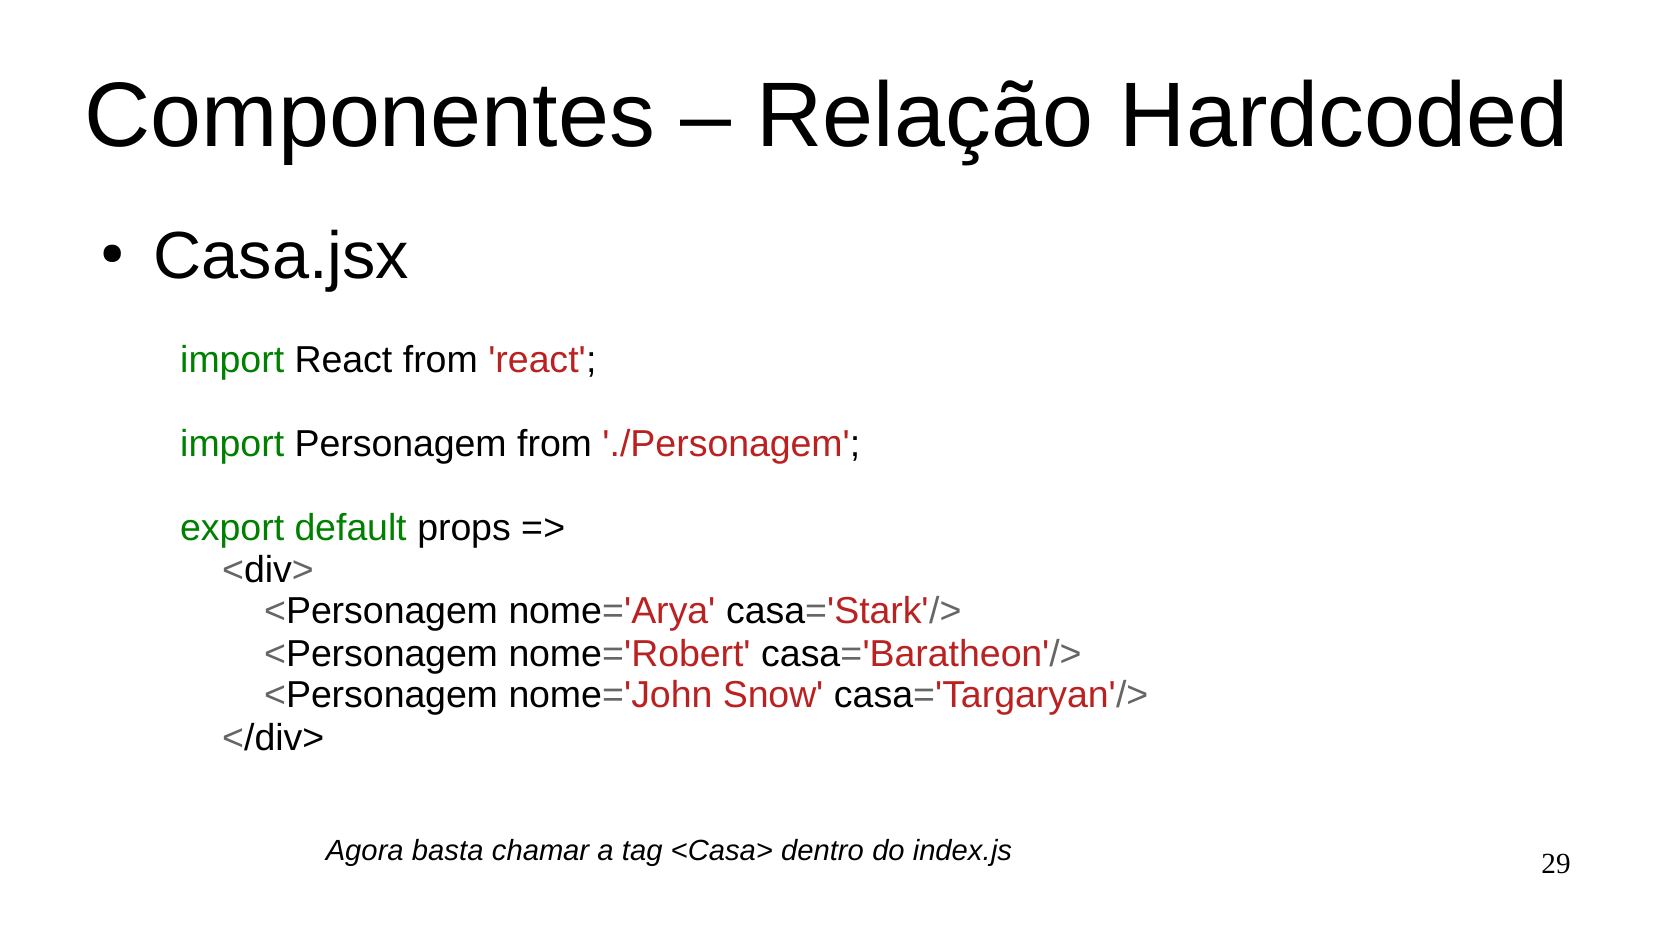

# Componentes – Relação Hardcoded
Casa.jsx
import React from 'react';
import Personagem from './Personagem';
export default props =>
 <div>
 <Personagem nome='Arya' casa='Stark'/>
 <Personagem nome='Robert' casa='Baratheon'/>
 <Personagem nome='John Snow' casa='Targaryan'/>
 </div>
Agora basta chamar a tag <Casa> dentro do index.js
29